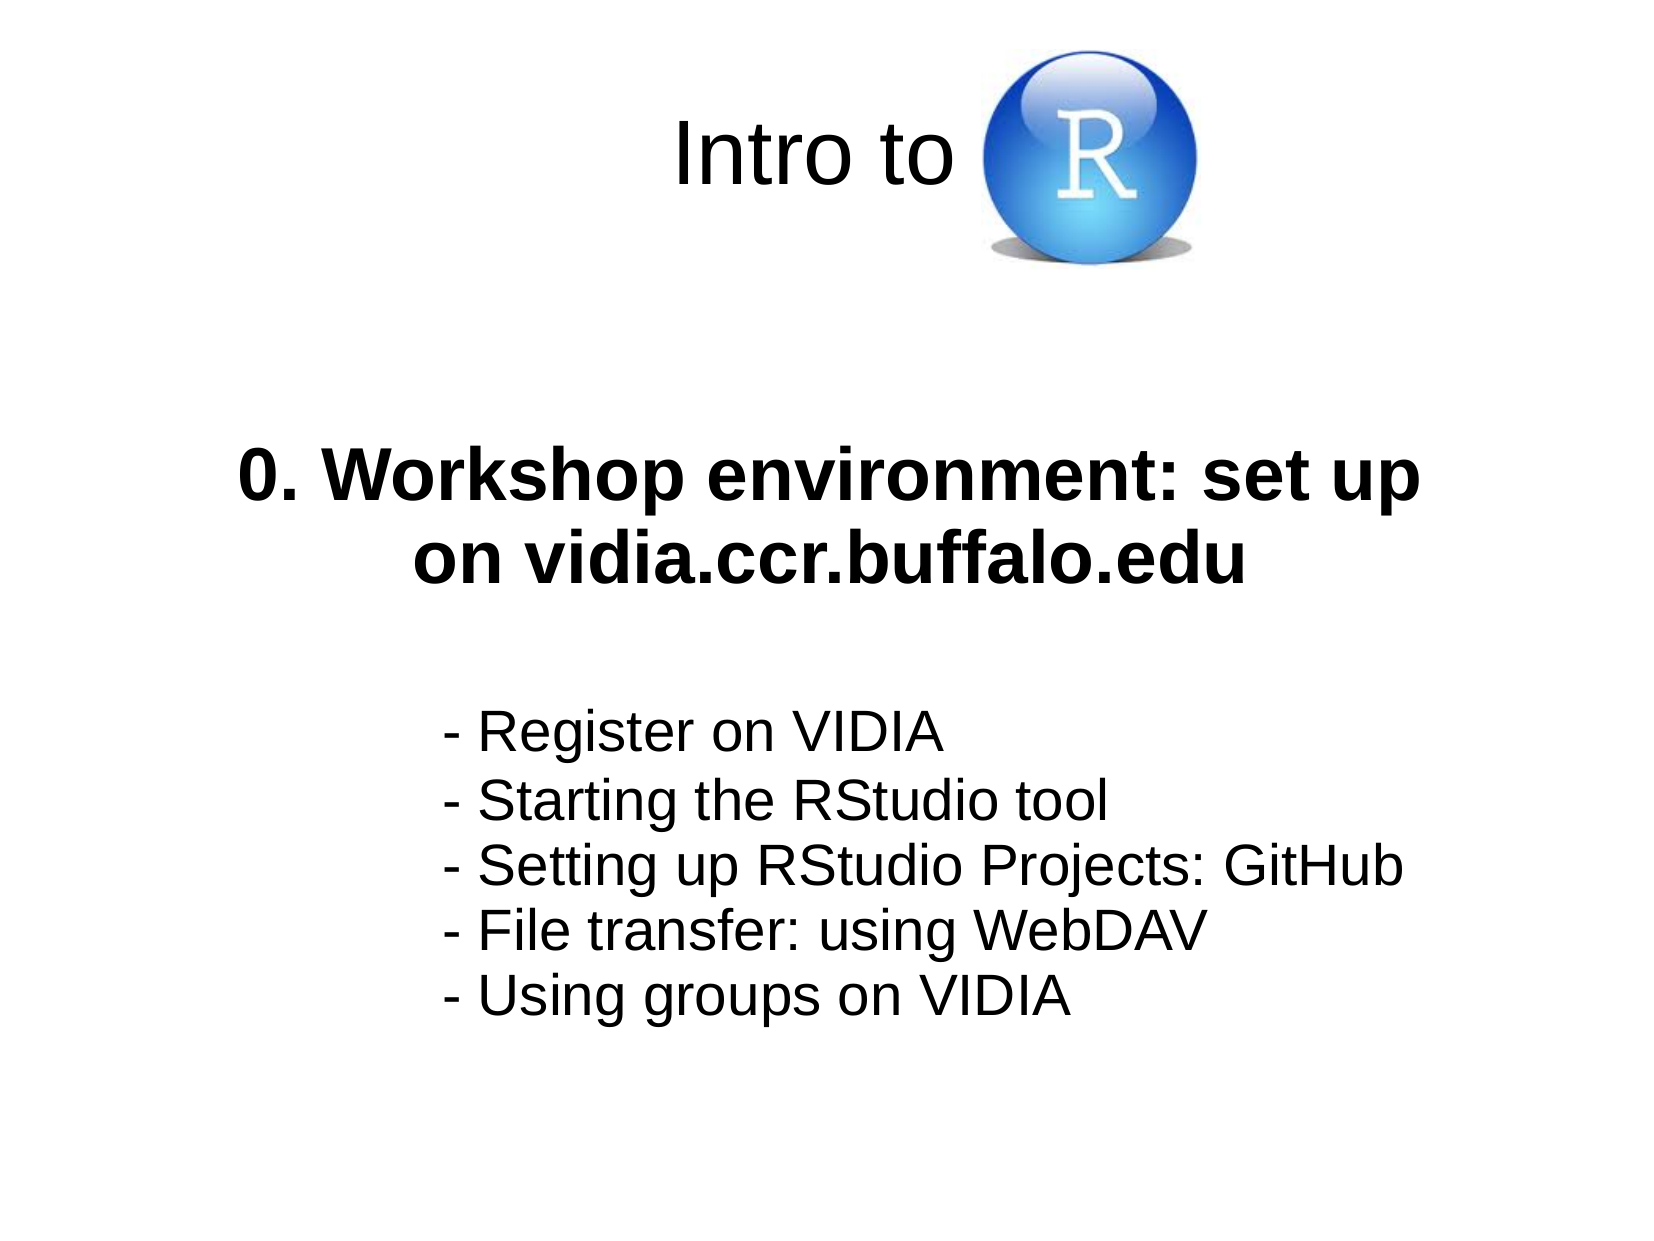

# Intro to
0. Workshop environment: set up on vidia.ccr.buffalo.edu
			 - Register on VIDIA
			 - Starting the RStudio tool
			 - Setting up RStudio Projects: GitHub
			 - File transfer: using WebDAV
			 - Using groups on VIDIA